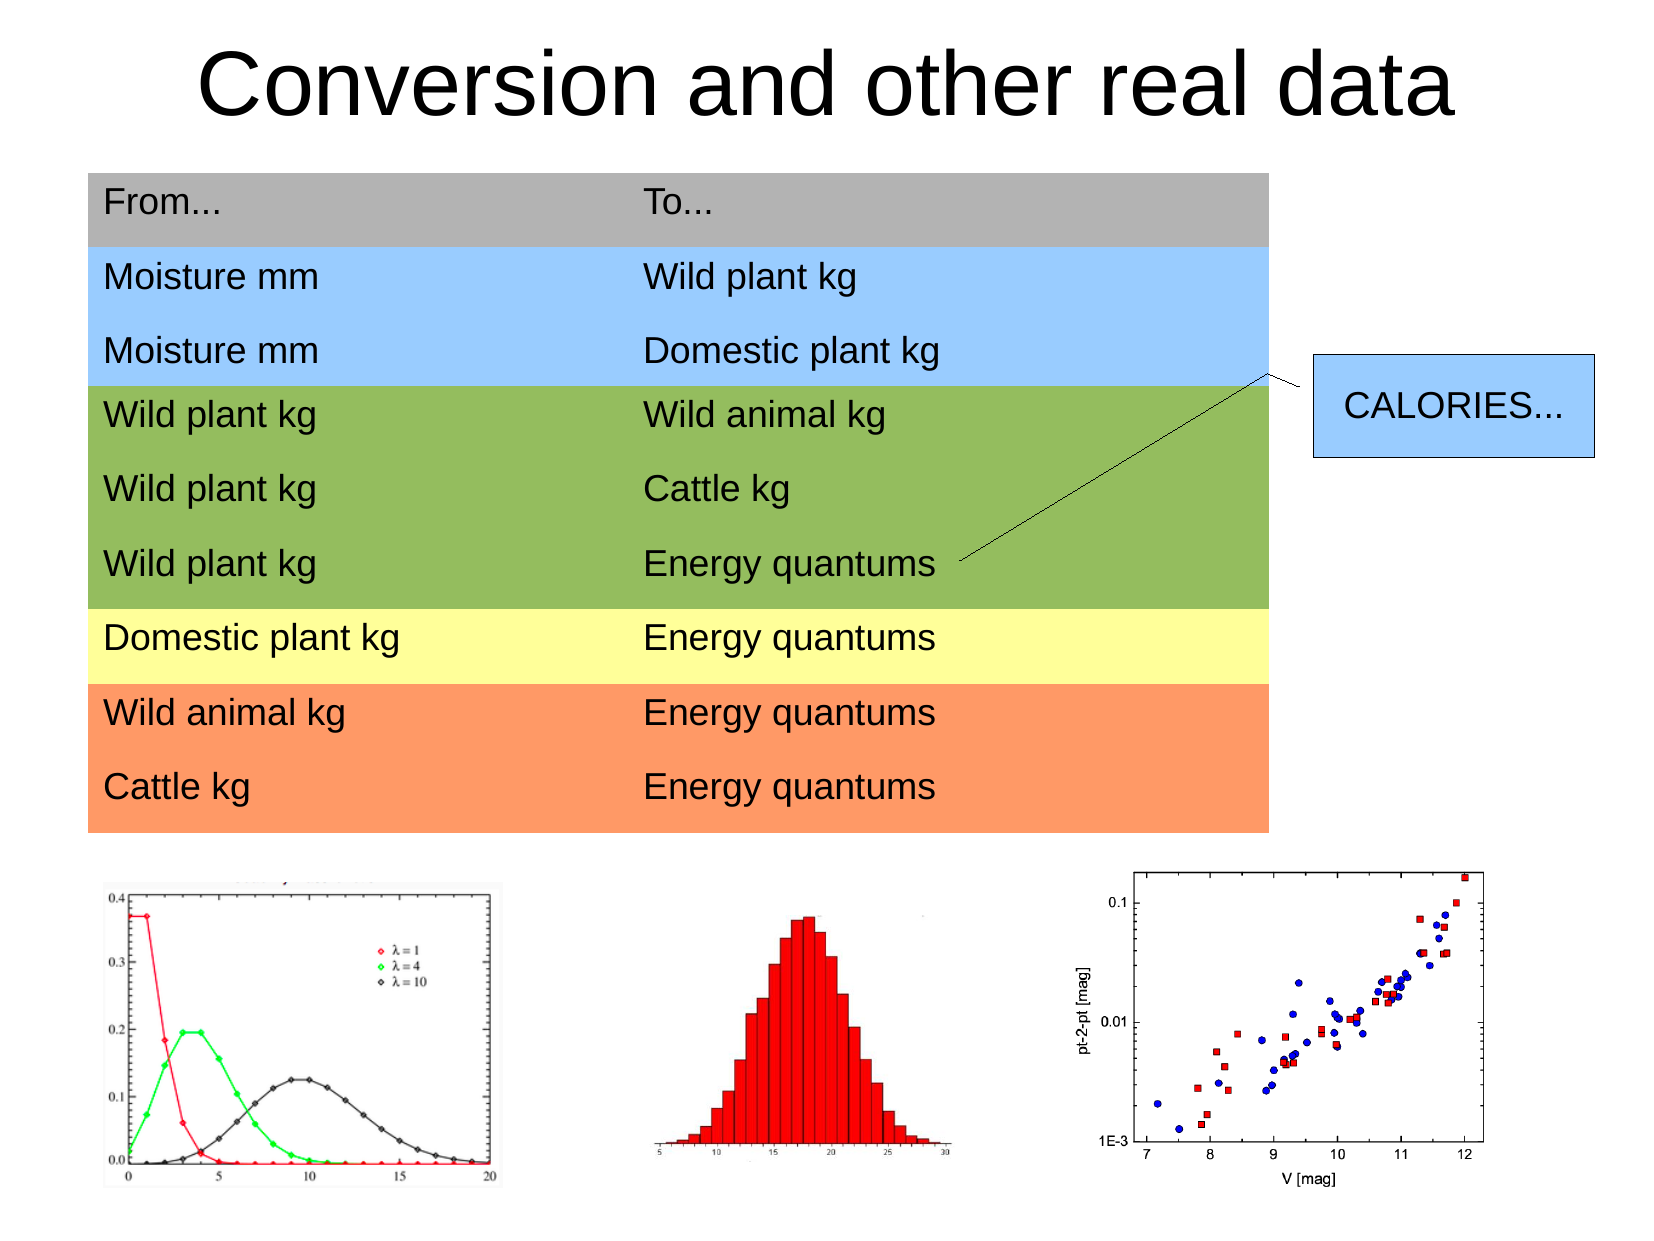

# Conversion and other real data
| From... | | To... | |
| --- | --- | --- | --- |
| Moisture mm | | Wild plant kg | |
| Moisture mm | | Domestic plant kg | |
| Wild plant kg | | Wild animal kg | |
| Wild plant kg | | Cattle kg | |
| Wild plant kg | | Energy quantums | |
| Domestic plant kg | | Energy quantums | |
| Wild animal kg | | Energy quantums | |
| Cattle kg | | Energy quantums | |
CALORIES...